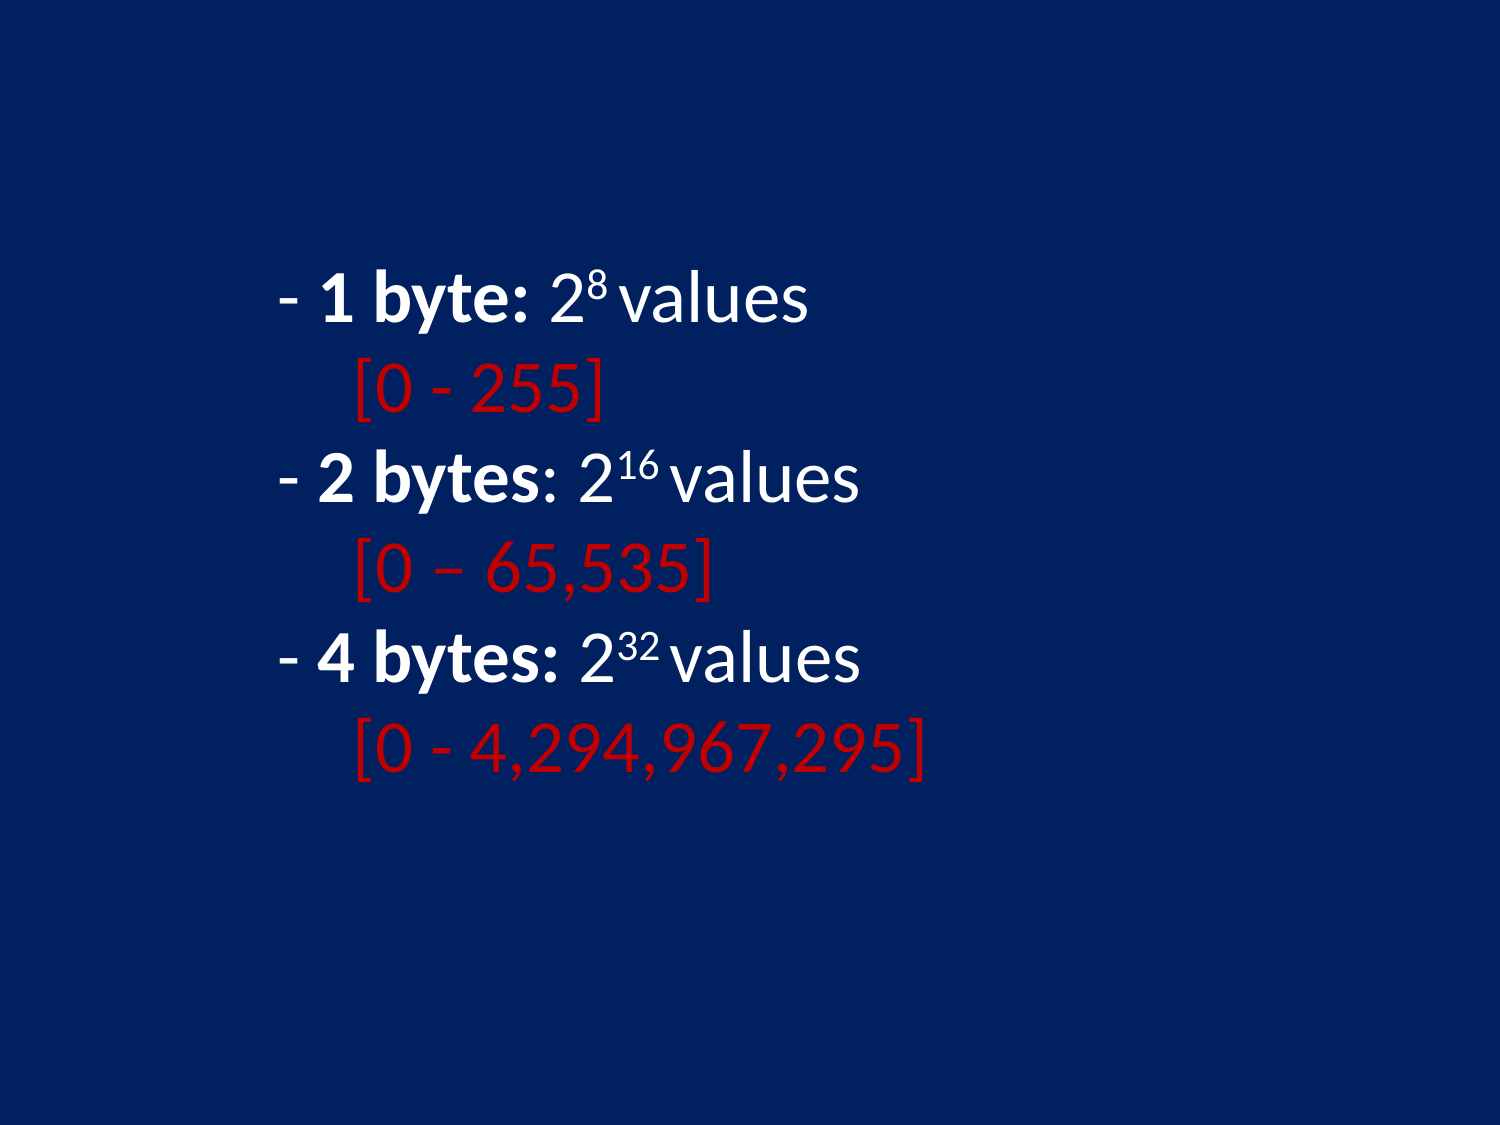

- 1 byte: 28 values
	[0 - 255]
- 2 bytes: 216 values
	[0 – 65,535]
- 4 bytes: 232 values
	[0 - 4,294,967,295]